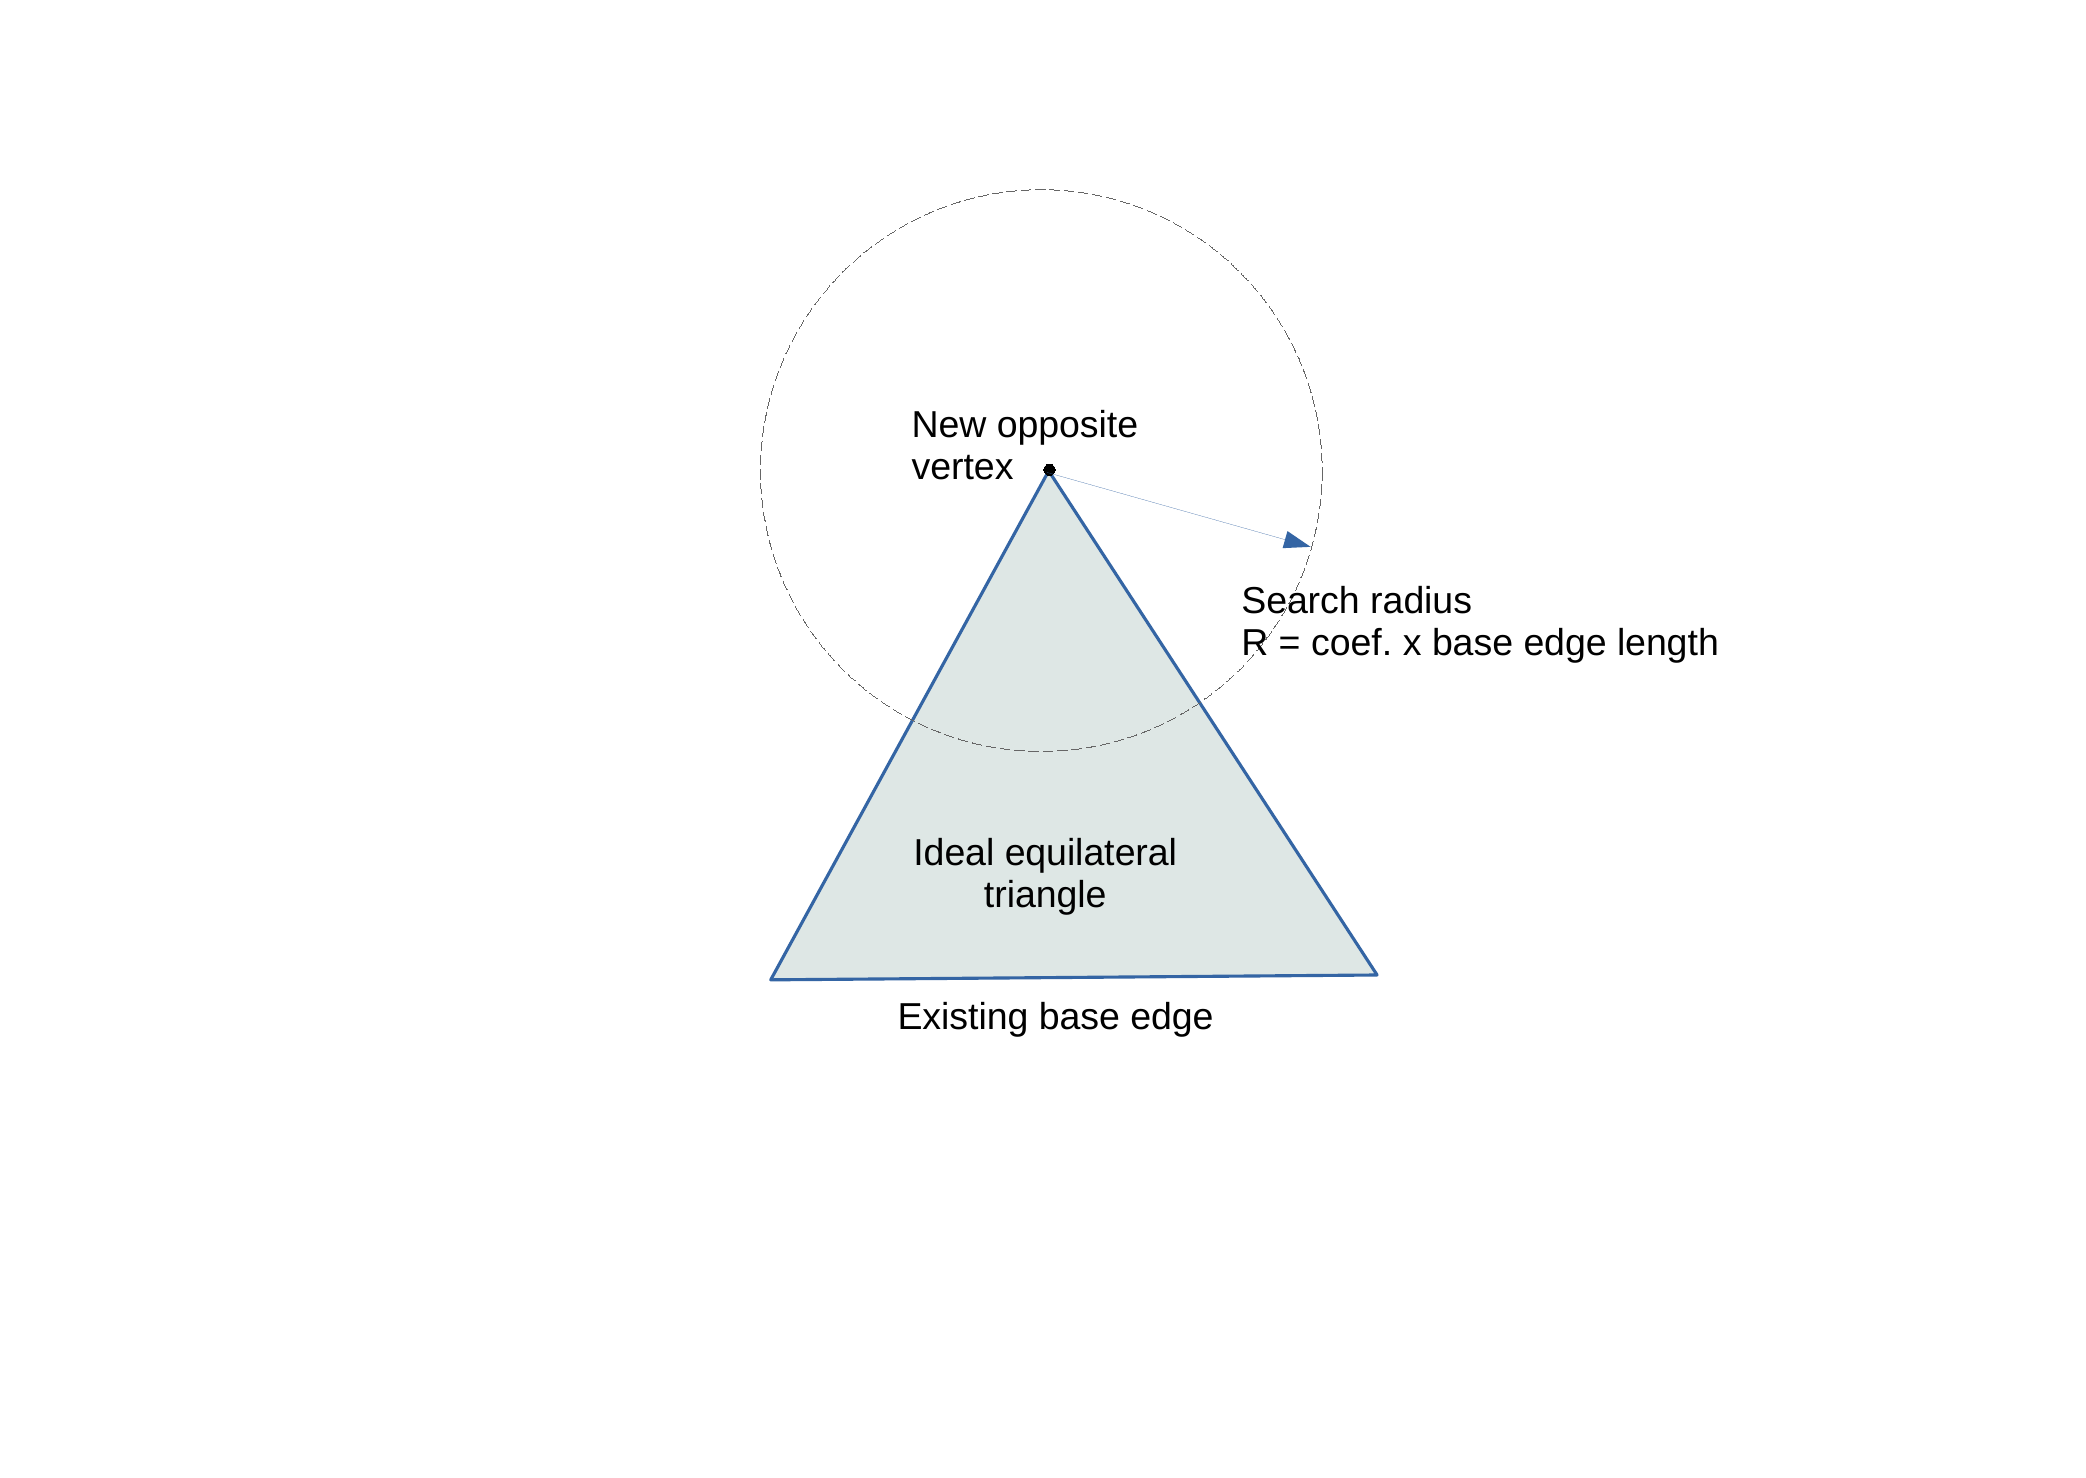

New opposite vertex
Search radius
R = coef. x base edge length
Ideal equilateral triangle
Existing base edge